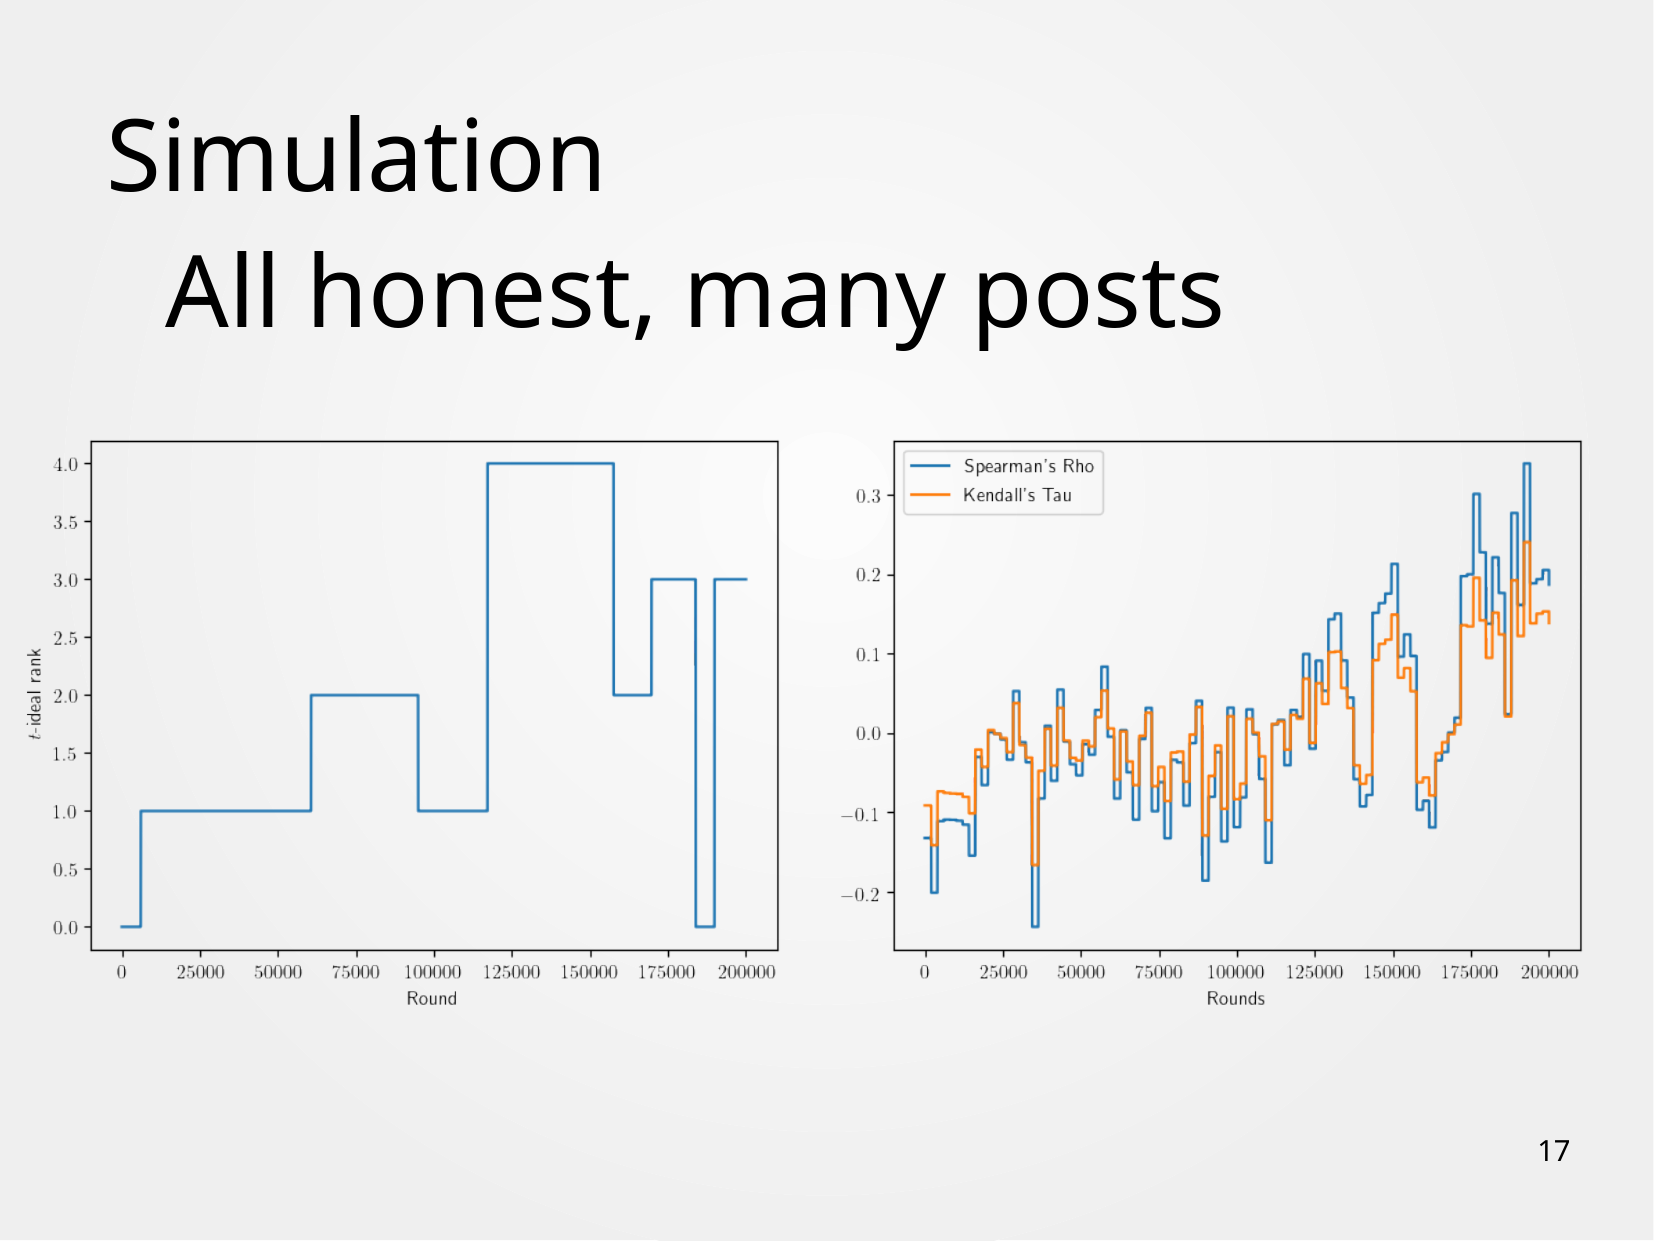

# Simulation All honest, many posts
17